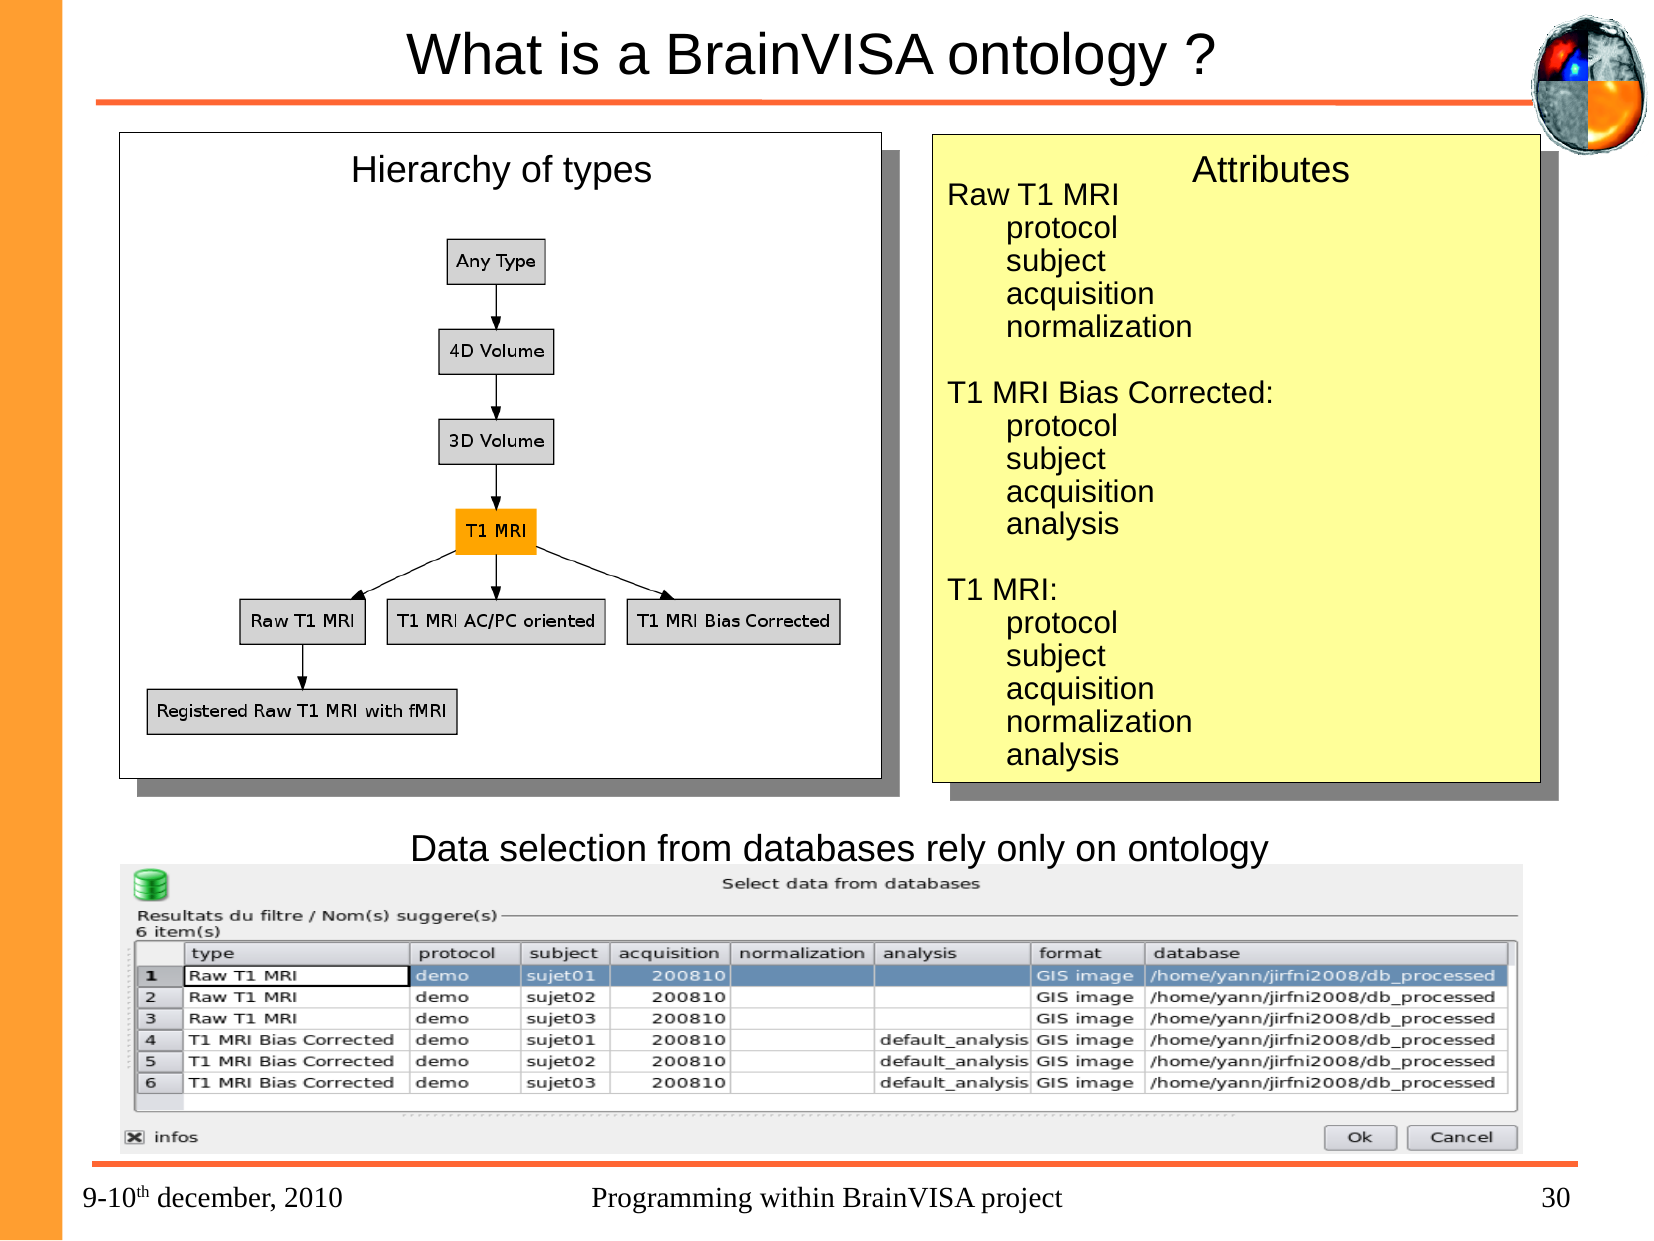

# What is a BrainVISA ontology ?
Hierarchy of types
Raw T1 MRI
	protocol
	subject
	acquisition
	normalization
T1 MRI Bias Corrected:
	protocol
	subject
	acquisition
	analysis
T1 MRI:
	protocol
	subject
	acquisition
	normalization
	analysis
Attributes
Data selection from databases rely only on ontology
30